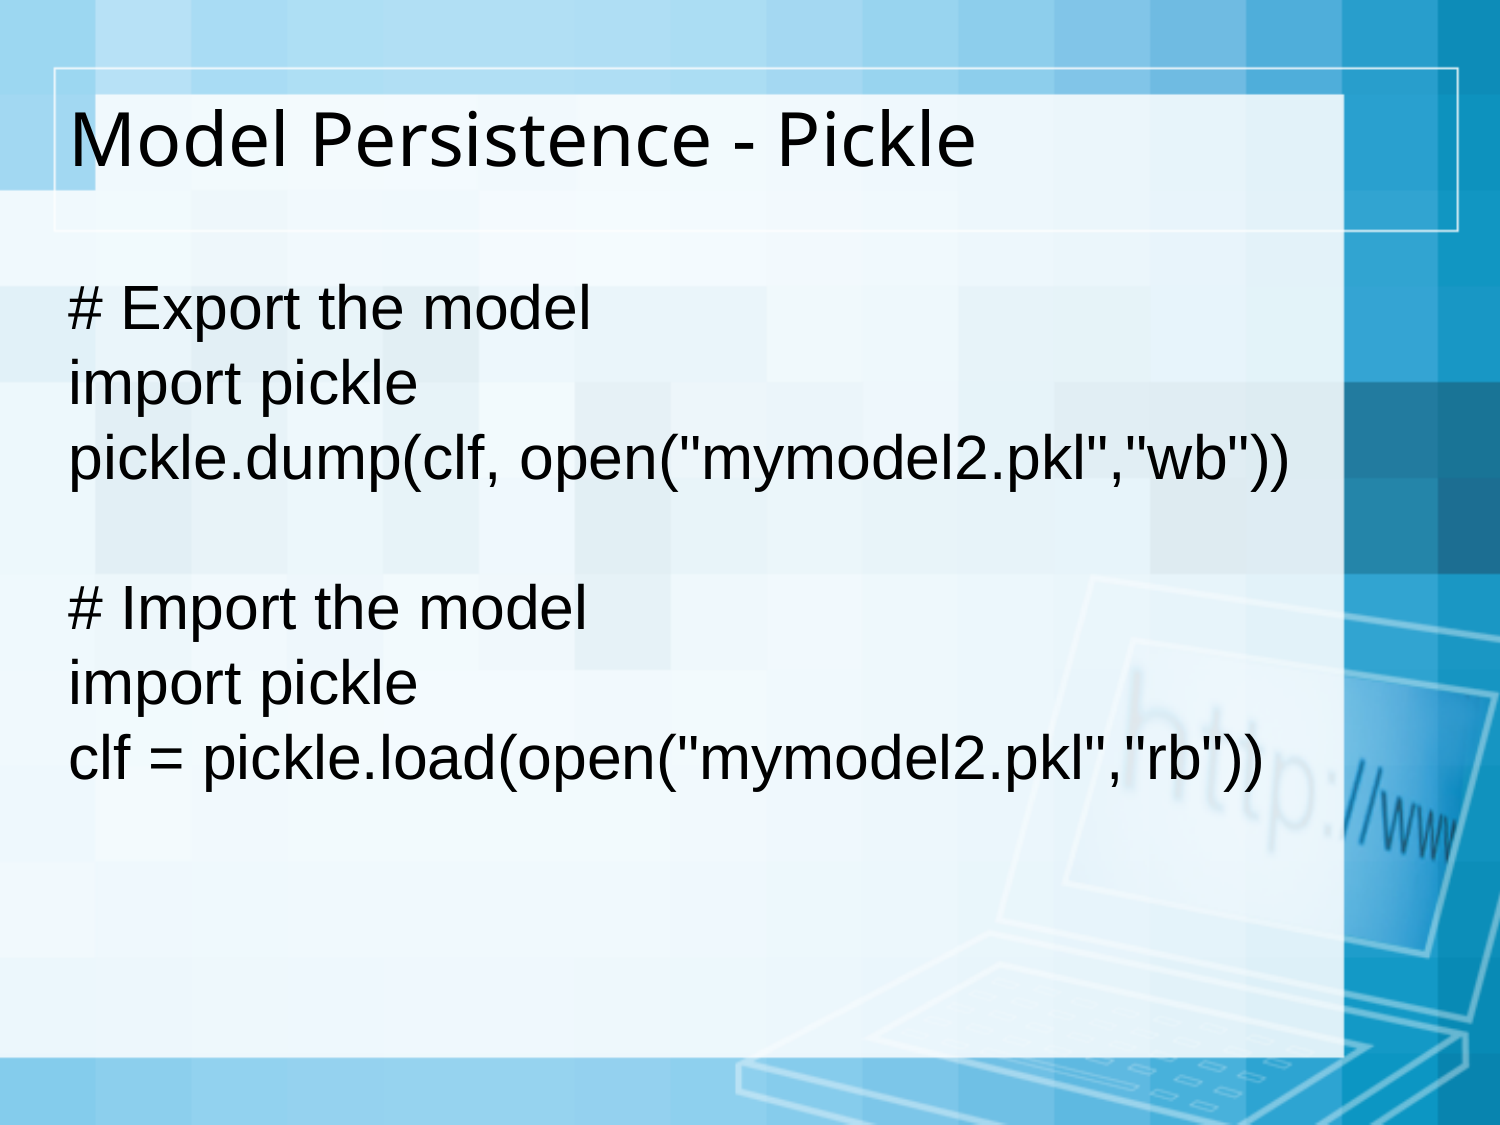

# Model Persistence - Pickle
# Export the model
import pickle
pickle.dump(clf, open("mymodel2.pkl","wb"))
# Import the model
import pickle
clf = pickle.load(open("mymodel2.pkl","rb"))